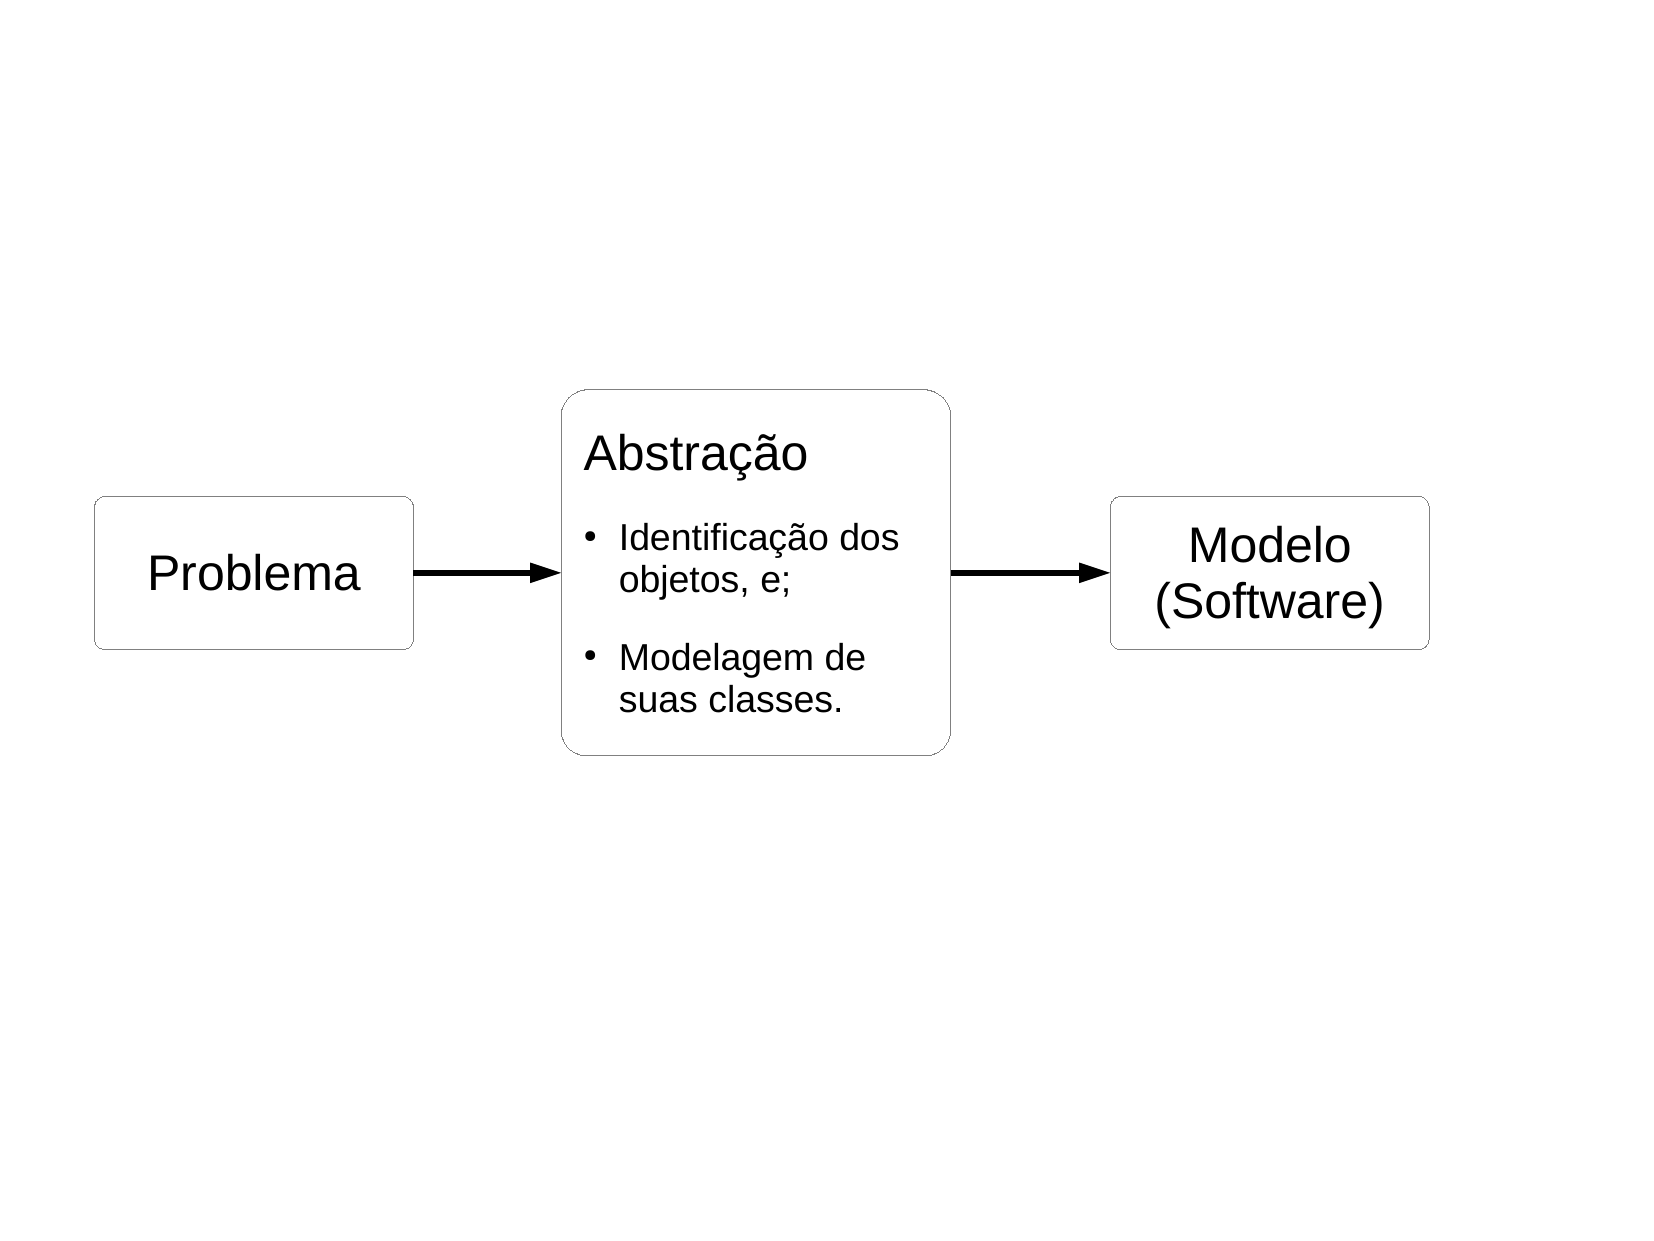

Abstração
Identificação dos
objetos, e;
Modelagem de
suas classes.
Problema
Modelo
(Software)